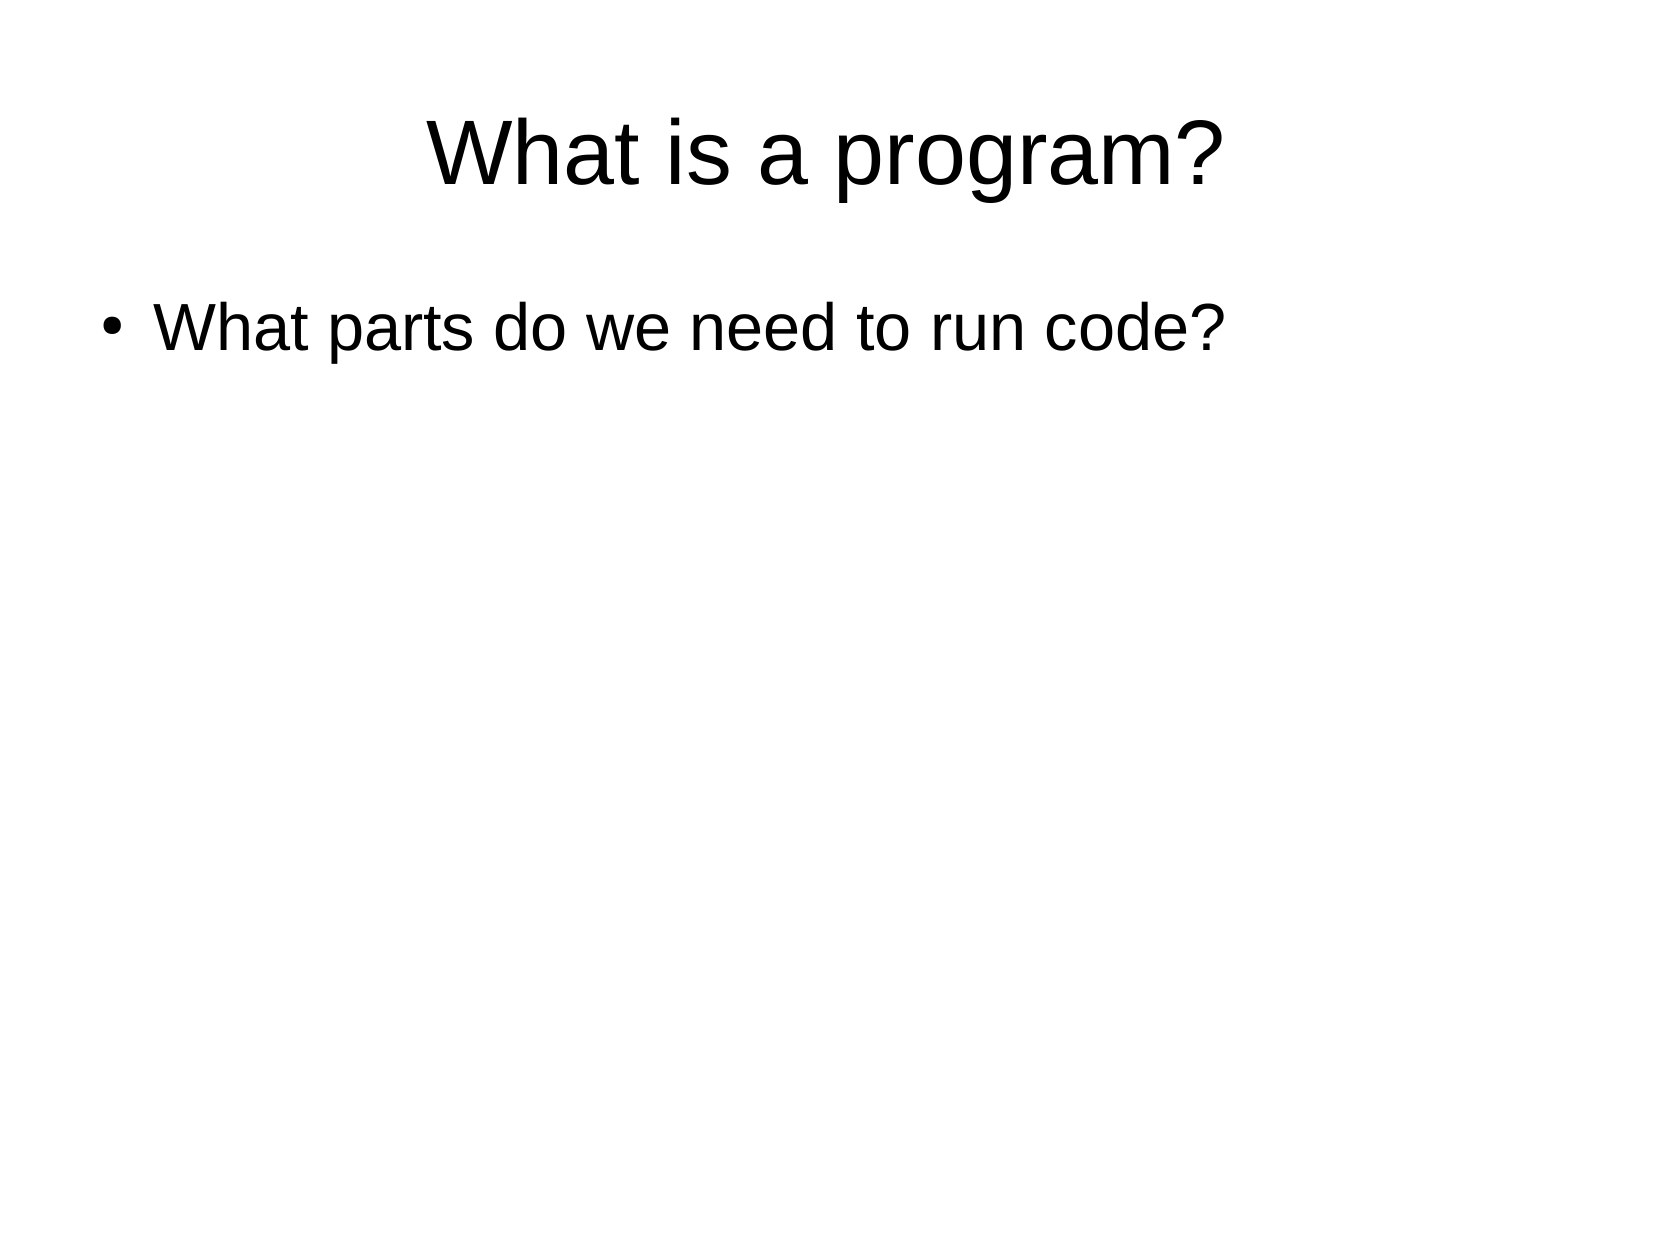

# What is a program?
What parts do we need to run code?